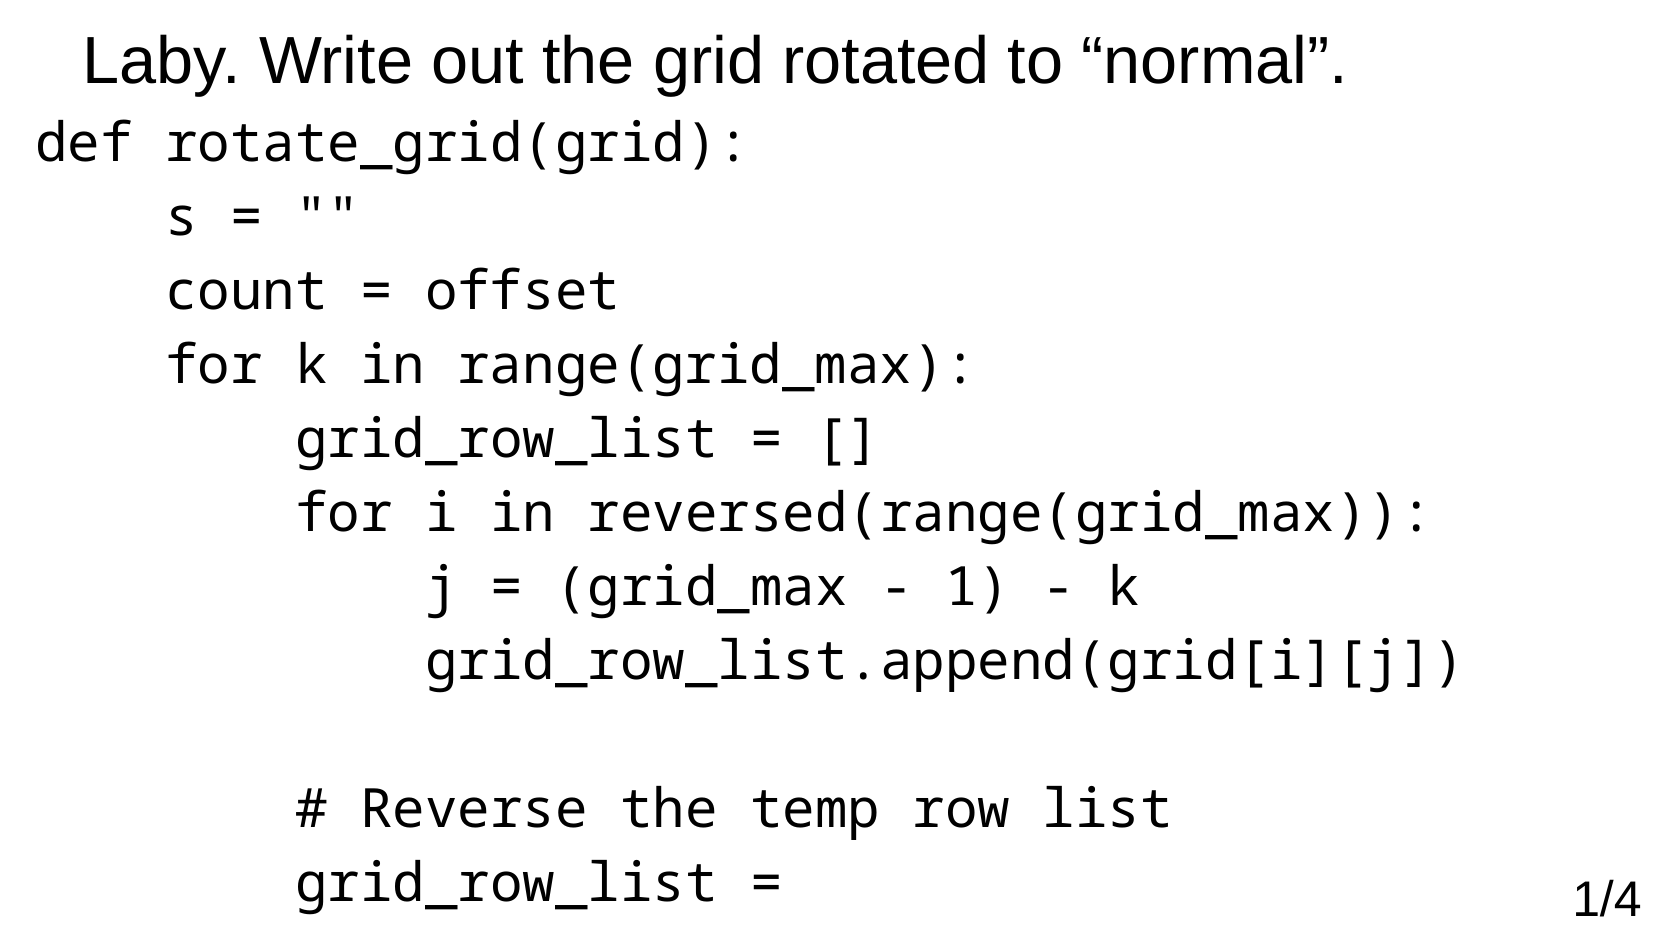

# Laby. Write out the grid rotated to “normal”.
def rotate_grid(grid):
 s = ""
 count = offset
 for k in range(grid_max):
 grid_row_list = []
 for i in reversed(range(grid_max)):
 j = (grid_max - 1) - k
 grid_row_list.append(grid[i][j])
 # Reverse the temp row list
 grid_row_list = list(reversed(grid_row_list))
 for index in range(grid_max):
 s += "{} ".format(grid_row_list[index])
1/4